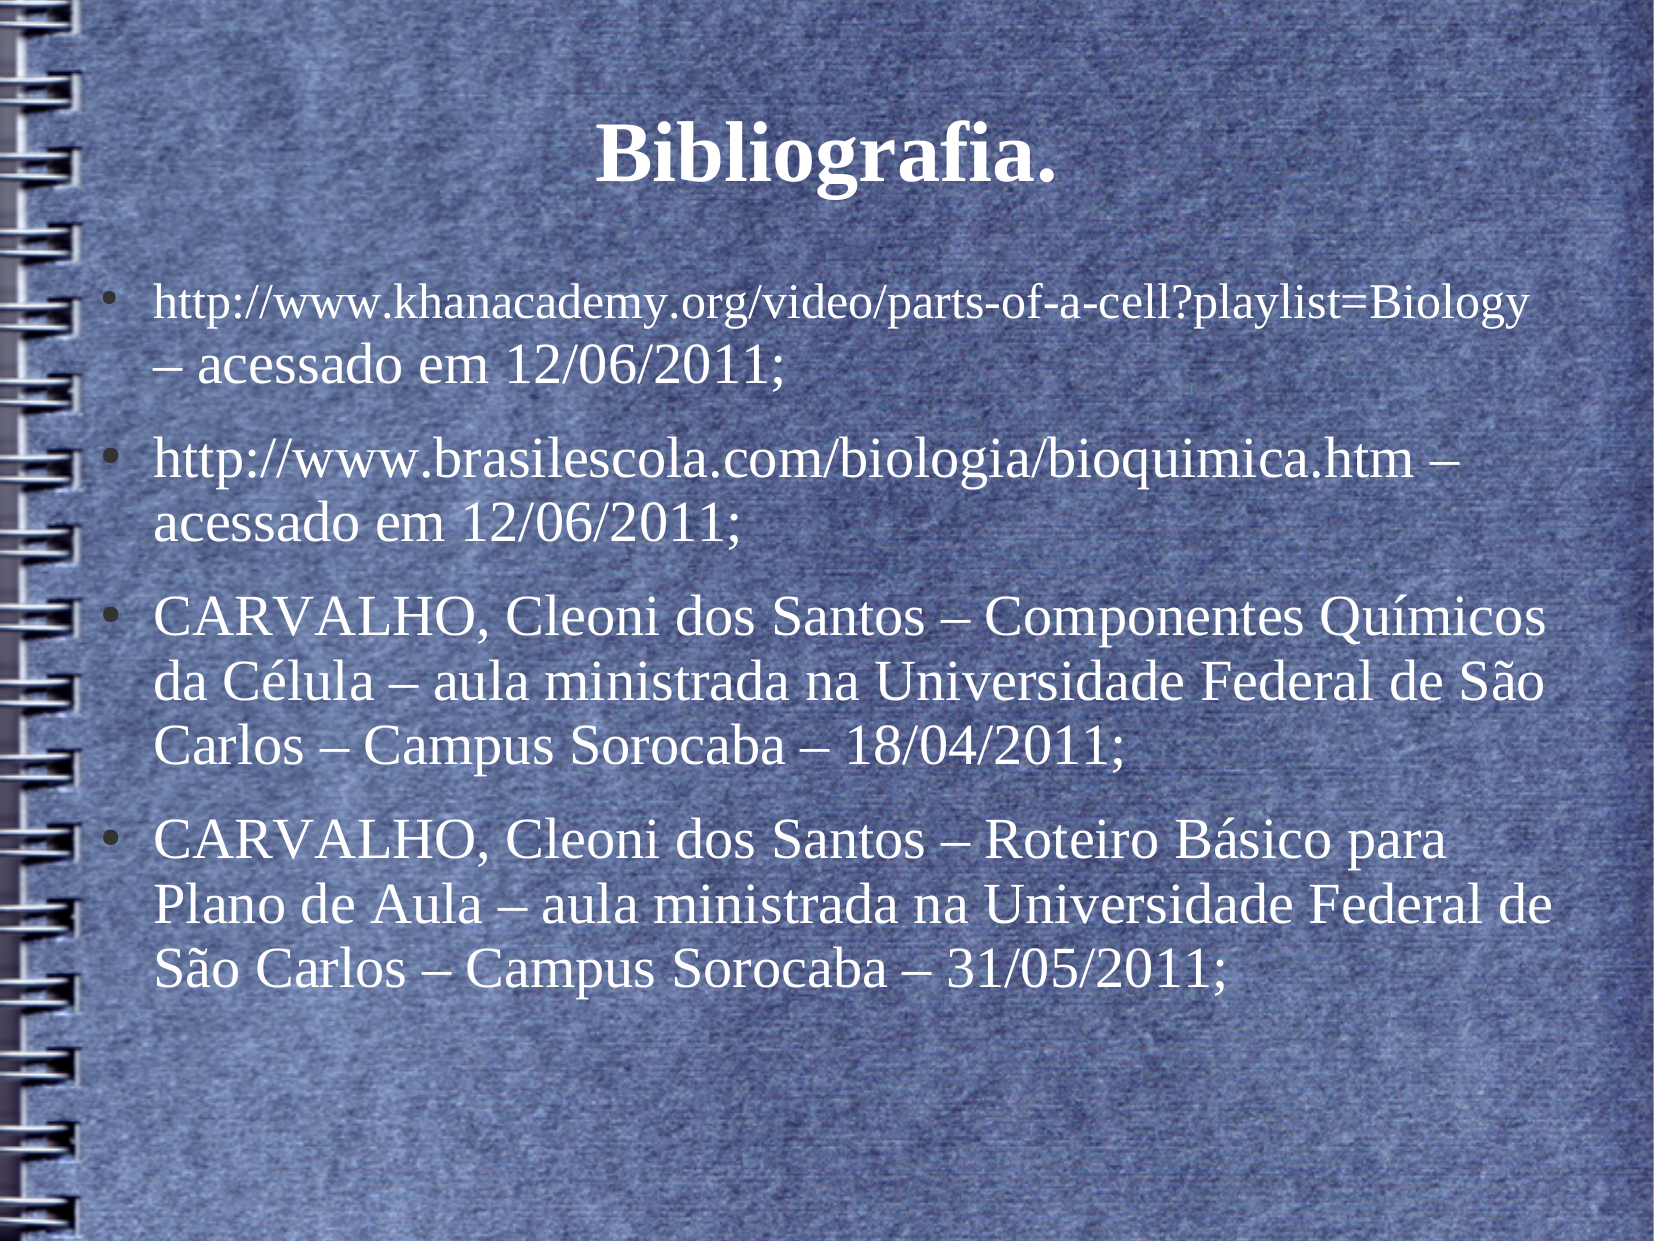

# Bibliografia.
http://www.khanacademy.org/video/parts-of-a-cell?playlist=Biology – acessado em 12/06/2011;
http://www.brasilescola.com/biologia/bioquimica.htm – acessado em 12/06/2011;
CARVALHO, Cleoni dos Santos – Componentes Químicos da Célula – aula ministrada na Universidade Federal de São Carlos – Campus Sorocaba – 18/04/2011;
CARVALHO, Cleoni dos Santos – Roteiro Básico para Plano de Aula – aula ministrada na Universidade Federal de São Carlos – Campus Sorocaba – 31/05/2011;